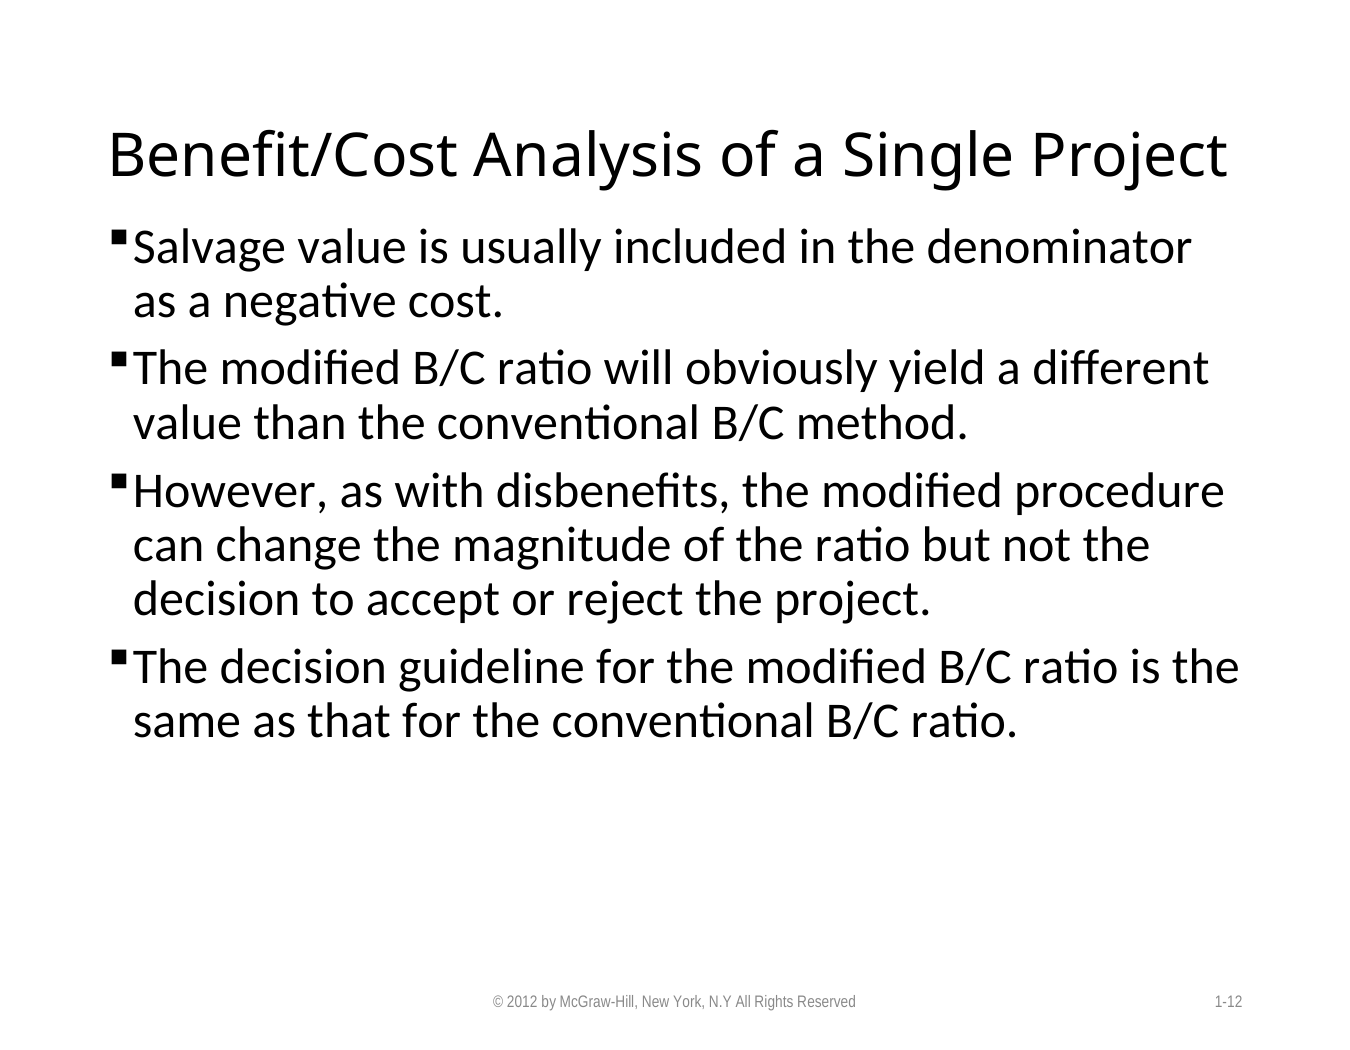

# Benefit/Cost Analysis of a Single Project
Salvage value is usually included in the denominator as a negative cost.
The modified B/C ratio will obviously yield a different value than the conventional B/C method.
However, as with disbenefits, the modified procedure can change the magnitude of the ratio but not the decision to accept or reject the project.
The decision guideline for the modified B/C ratio is the same as that for the conventional B/C ratio.
© 2012 by McGraw-Hill, New York, N.Y All Rights Reserved